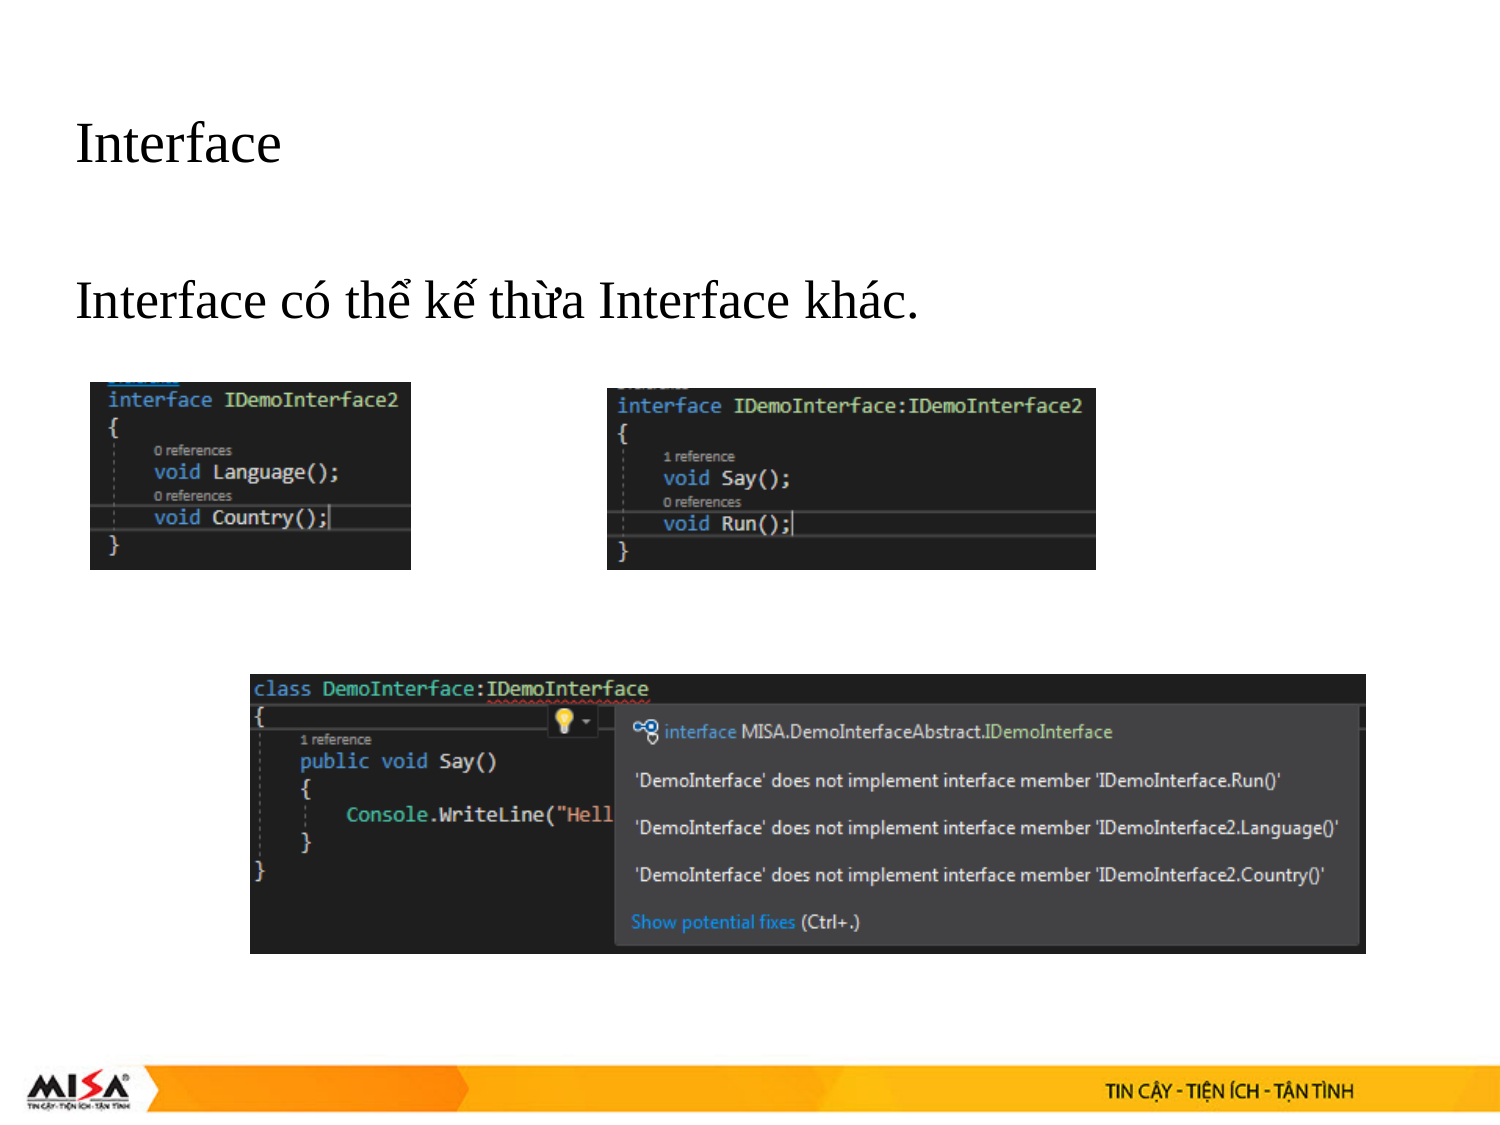

# Interface
Interface có thể kế thừa Interface khác.